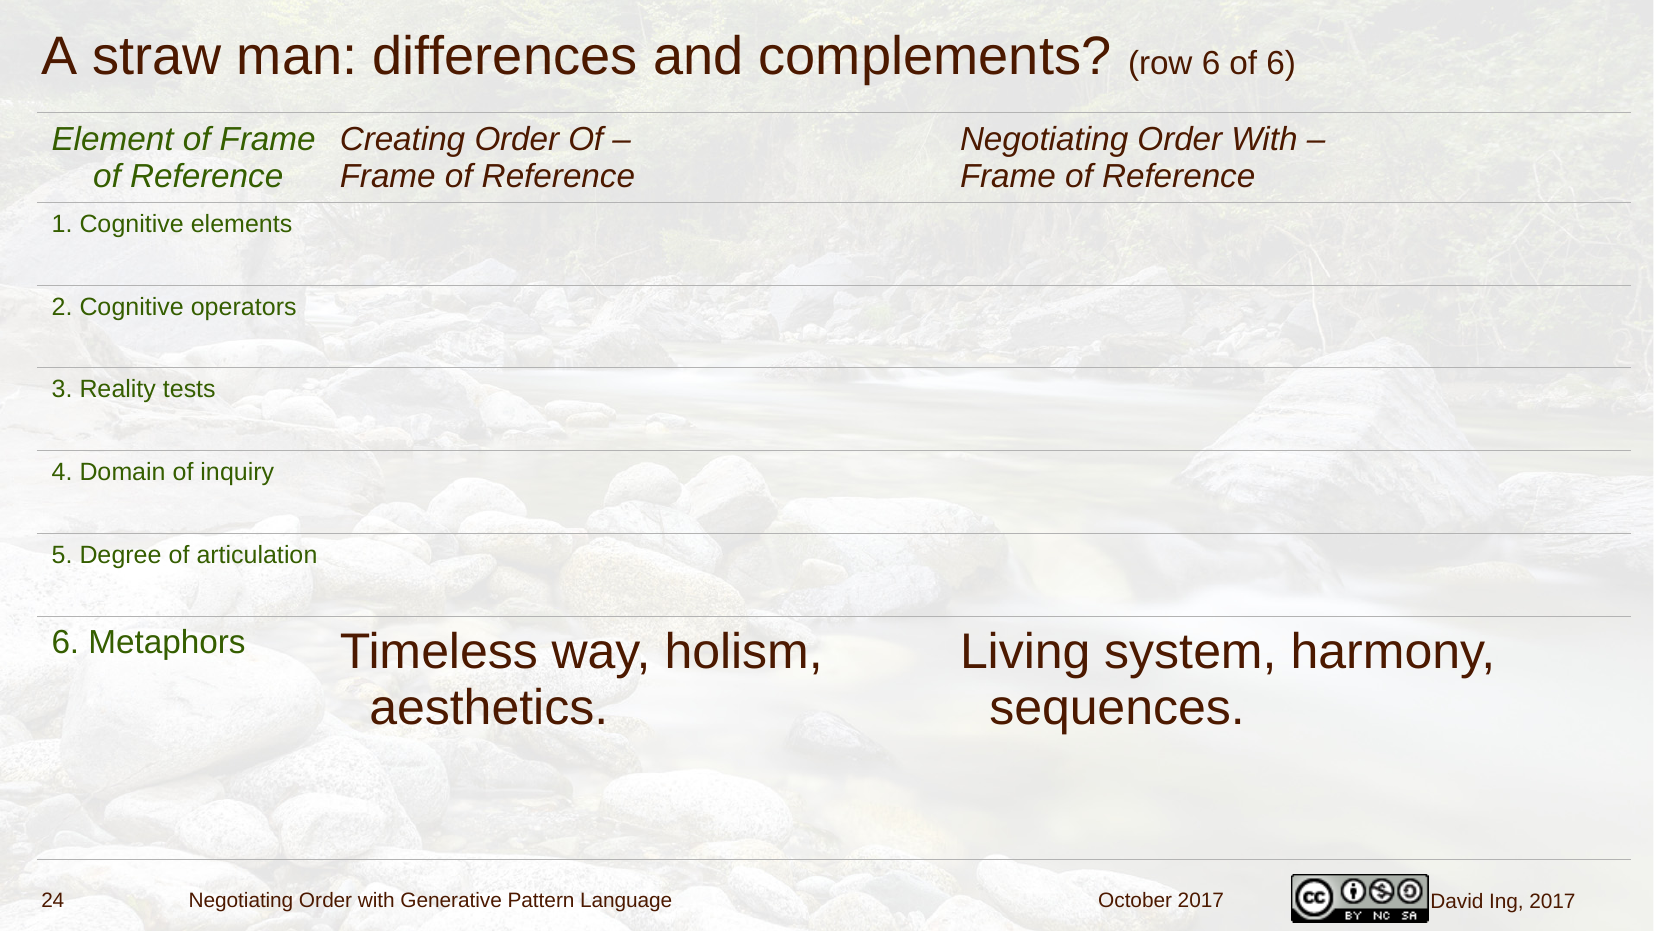

# A straw man: differences and complements? (row 6 of 6)
| Element of Frame of Reference | Creating Order Of – Frame of Reference | Negotiating Order With – Frame of Reference |
| --- | --- | --- |
| 1. Cognitive elements | | |
| 2. Cognitive operators | | |
| 3. Reality tests | | |
| 4. Domain of inquiry | | |
| 5. Degree of articulation | | |
| 6. Metaphors | Timeless way, holism, aesthetics. | Living system, harmony, sequences. |
Negotiating Order with Generative Pattern Language
October 2017
24